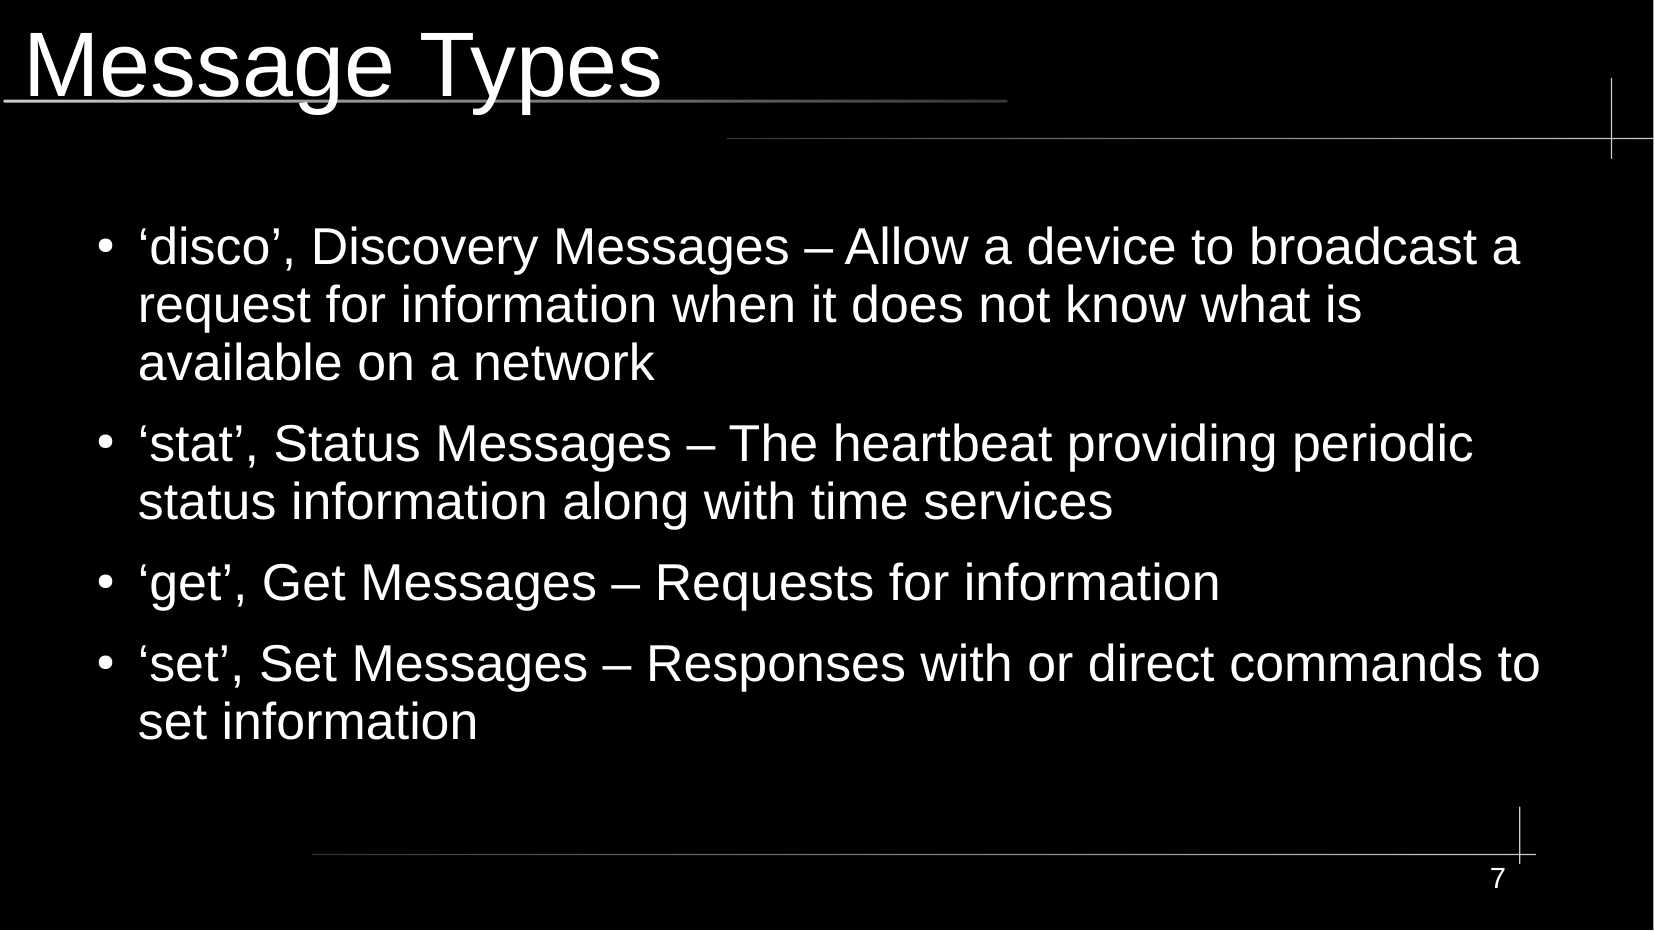

# Message Types
‘disco’, Discovery Messages – Allow a device to broadcast a request for information when it does not know what is available on a network
‘stat’, Status Messages – The heartbeat providing periodic status information along with time services
‘get’, Get Messages – Requests for information
‘set’, Set Messages – Responses with or direct commands to set information
7